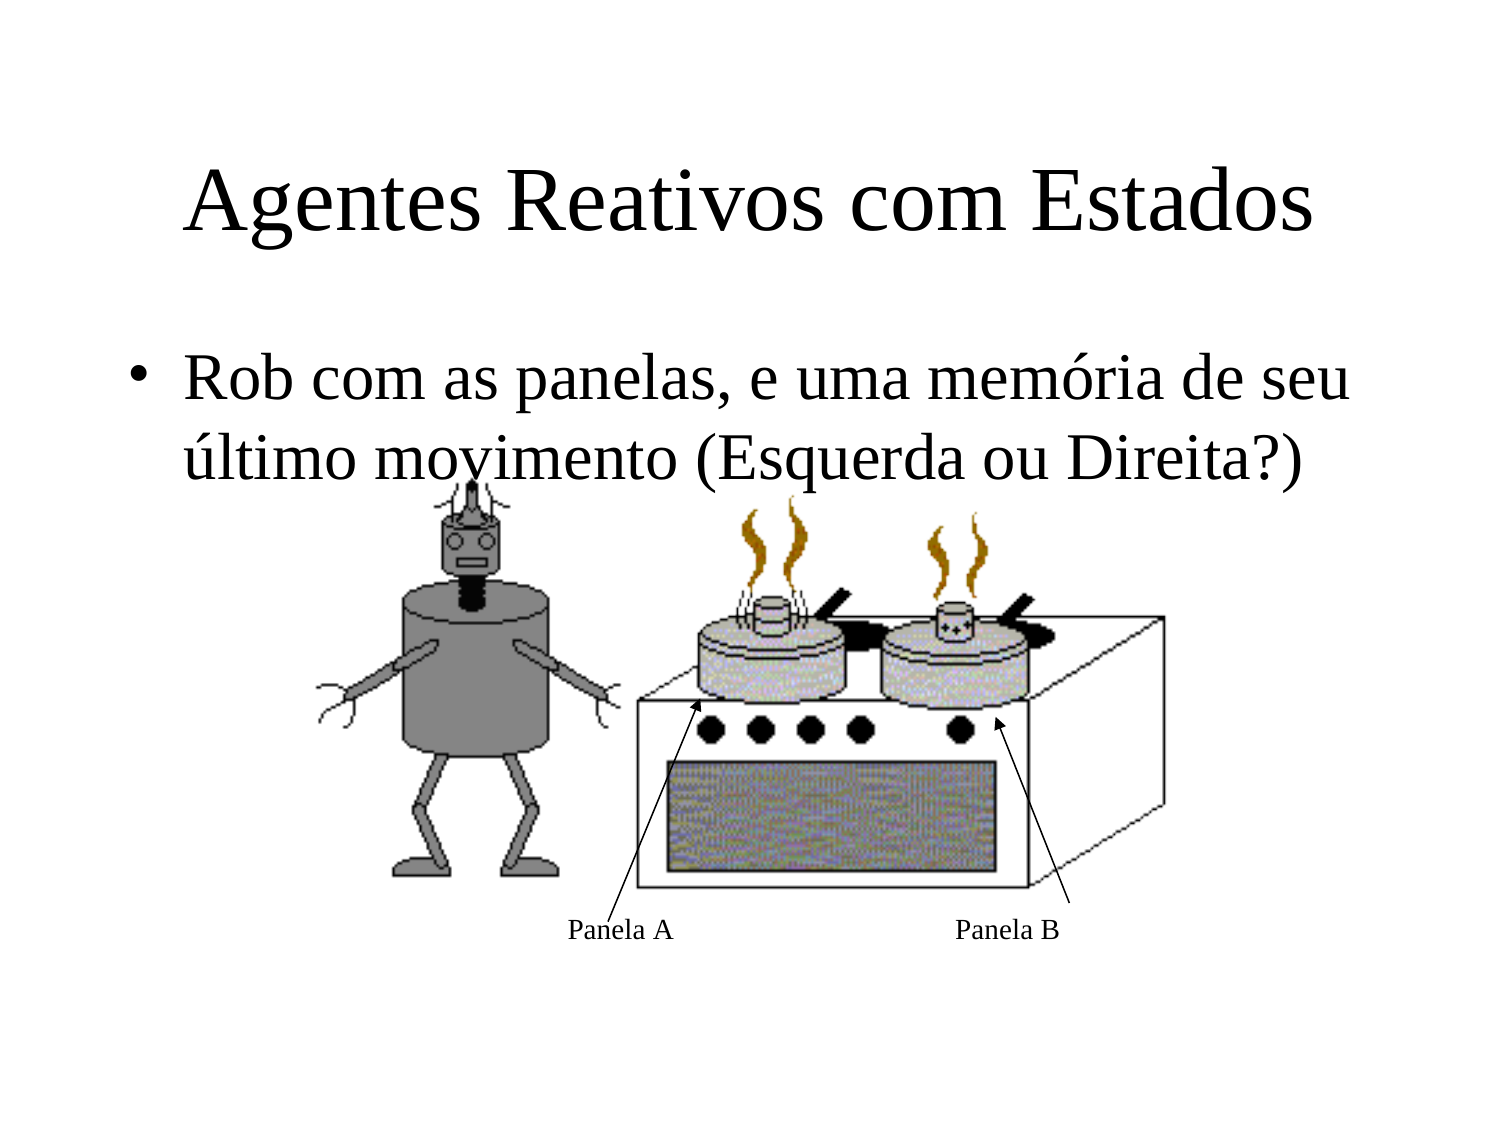

# Agentes Reativos com Estados
Rob com as panelas, e uma memória de seu último movimento (Esquerda ou Direita?)
Panela A
Panela B